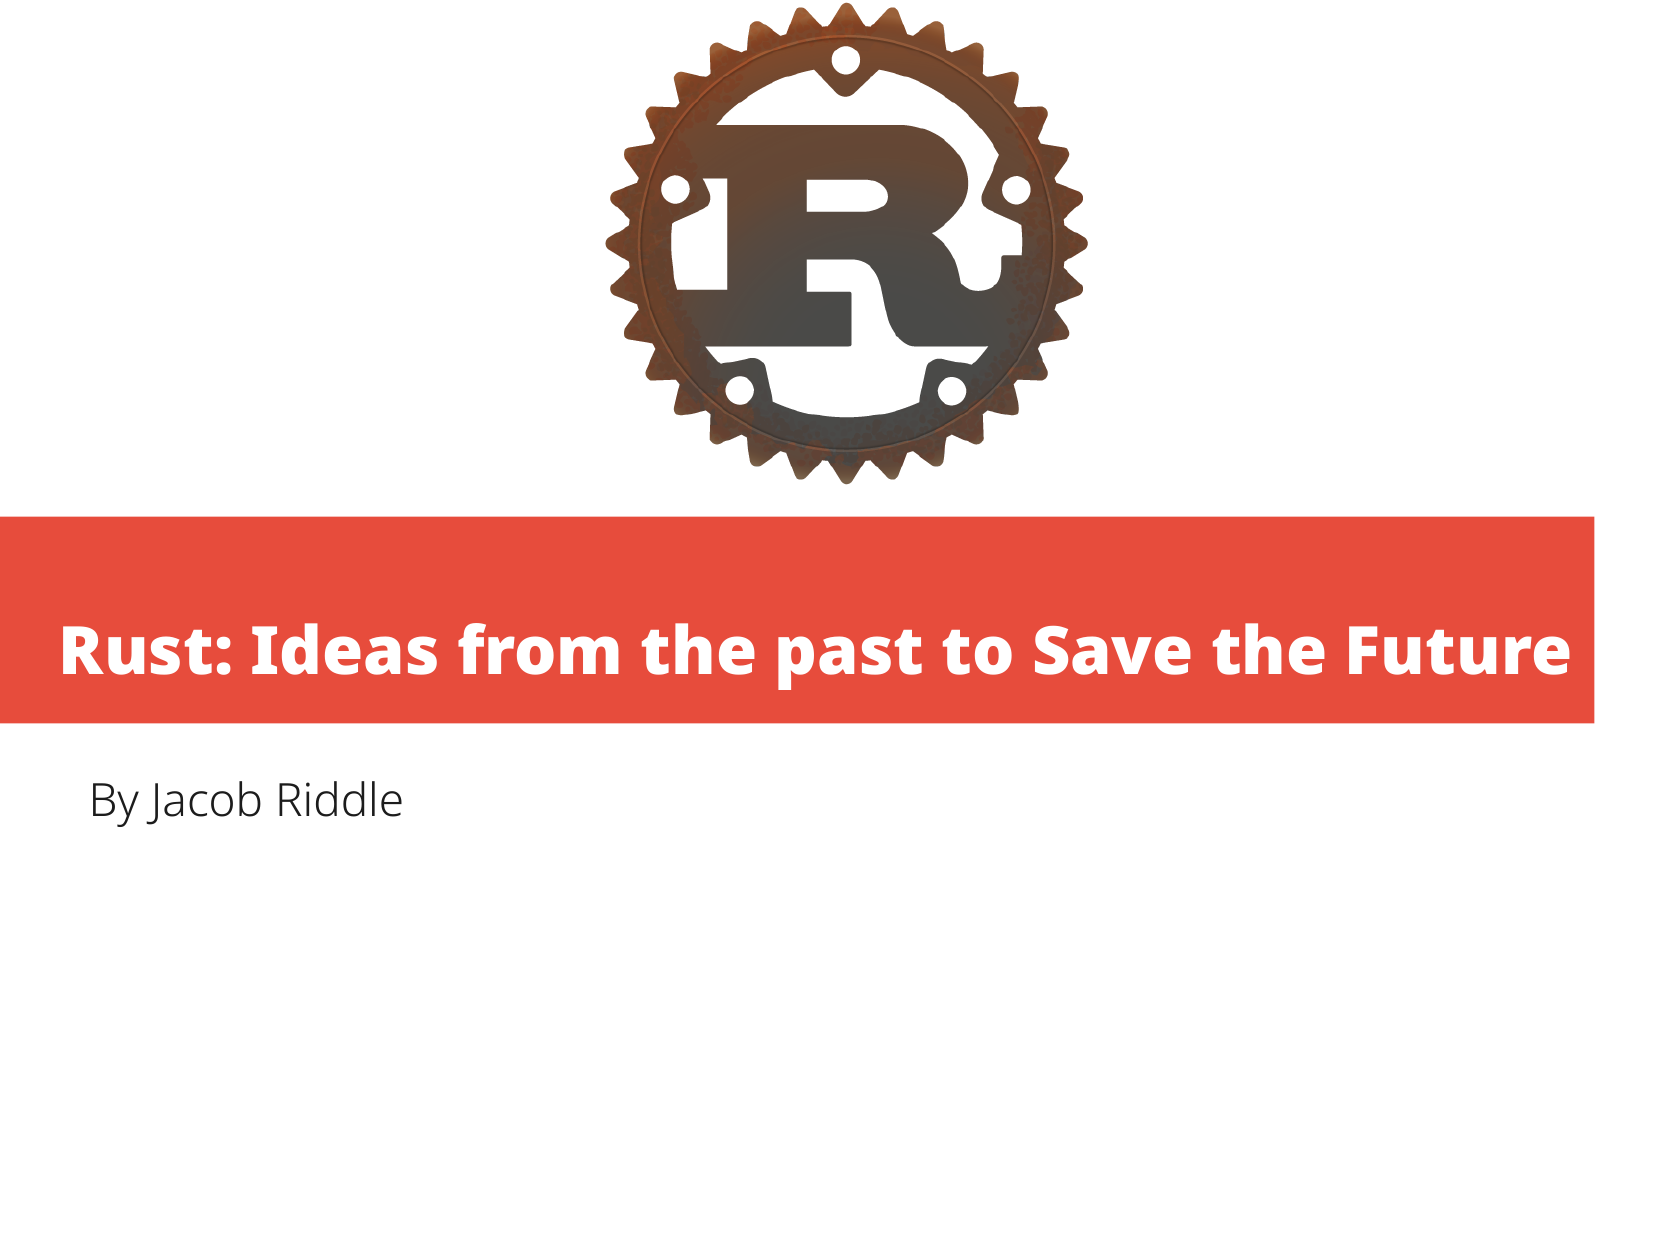

# Rust: Ideas from the past to Save the Future
By Jacob Riddle